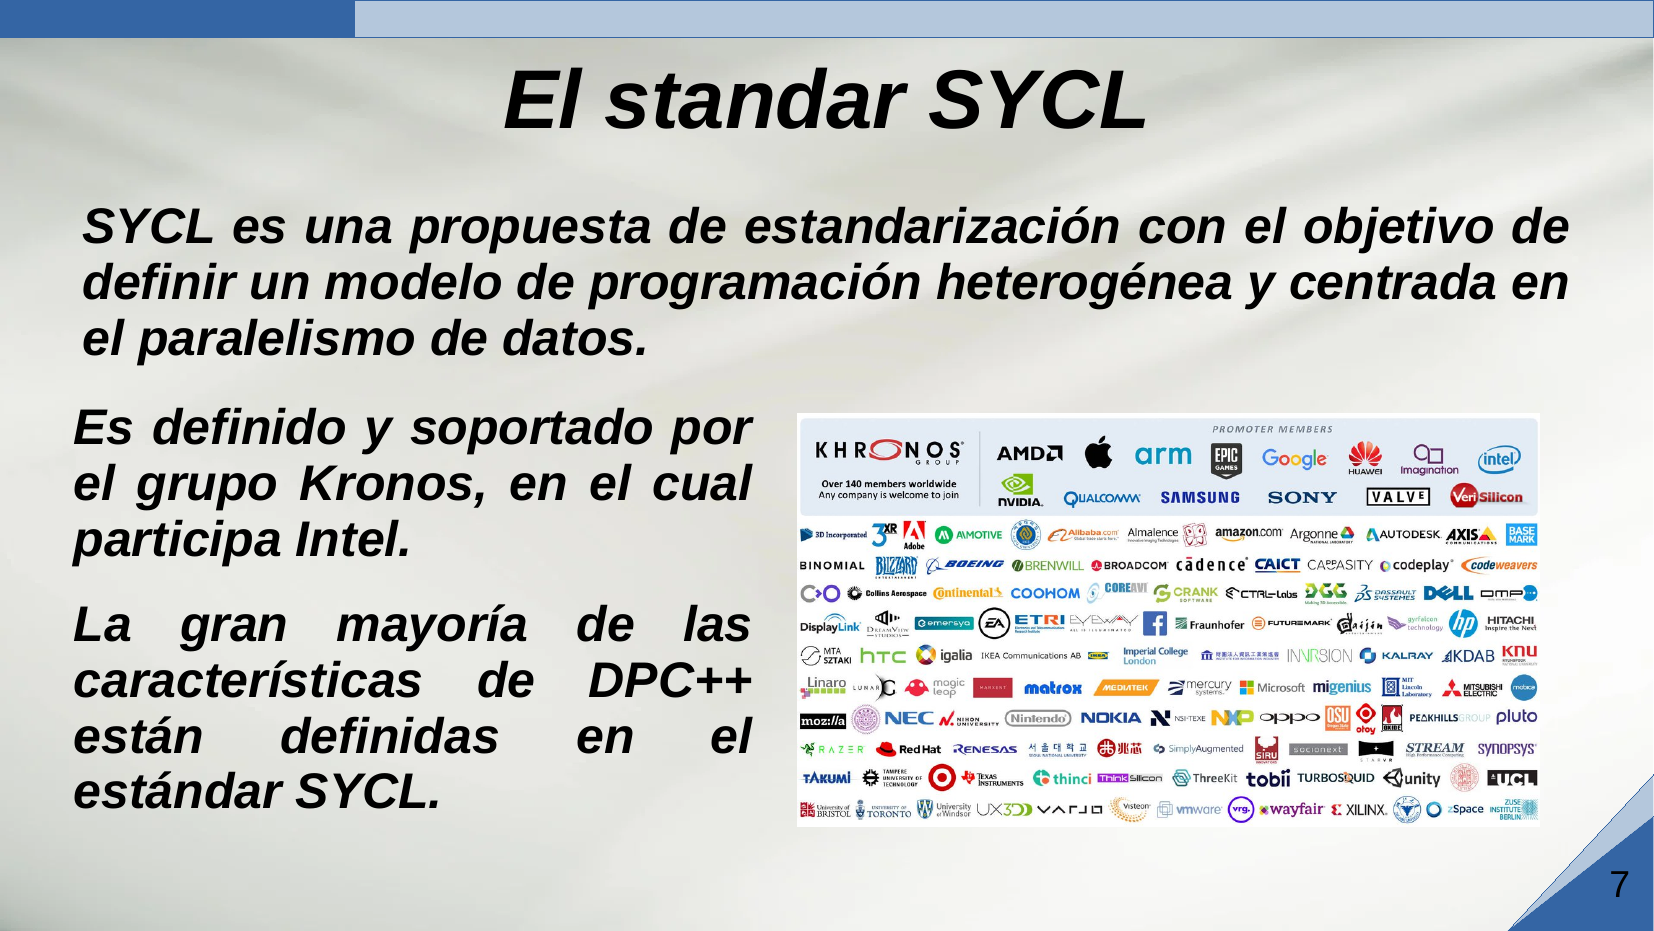

El standar SYCL
# SYCL es una propuesta de estandarización con el objetivo de definir un modelo de programación heterogénea y centrada en el paralelismo de datos.
Es definido y soportado por el grupo Kronos, en el cual participa Intel.
La gran mayoría de las características de DPC++ están definidas en el estándar SYCL.